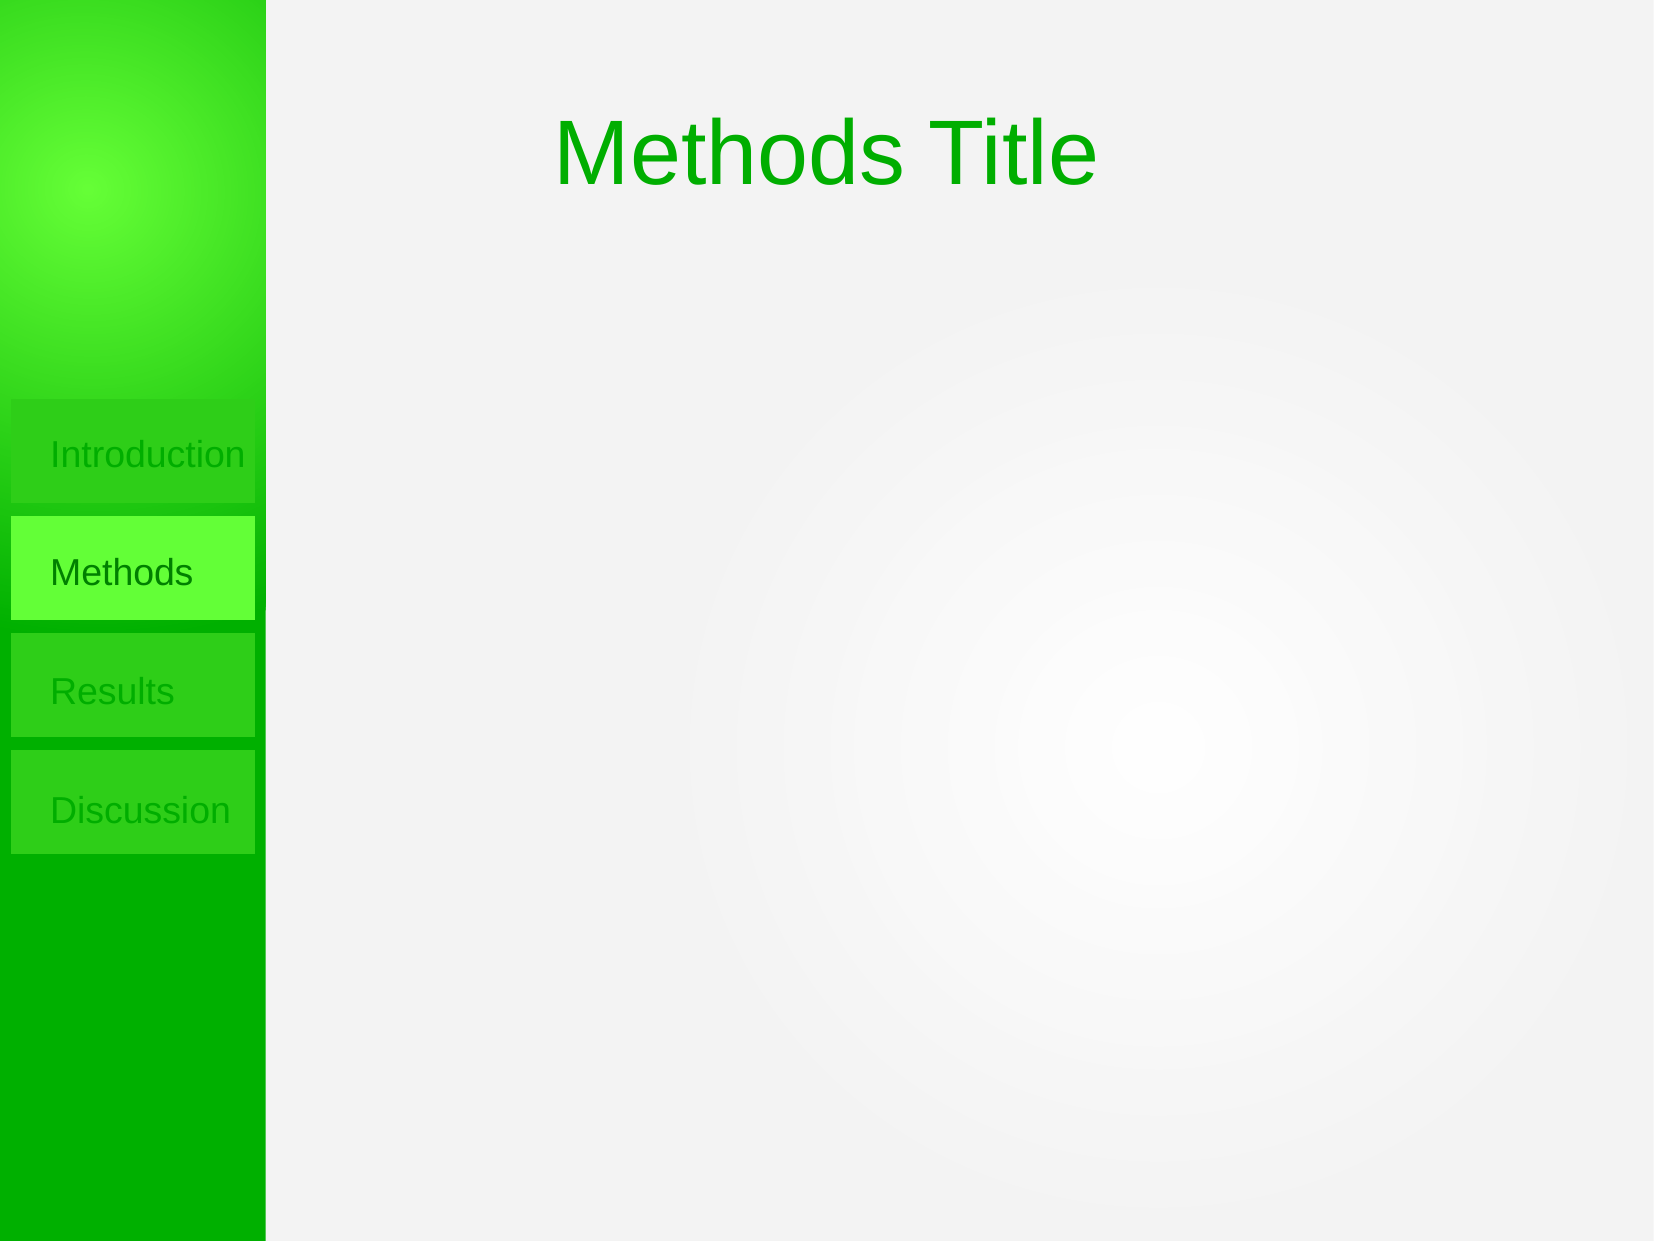

# Methods Title
Introduction
Methods
Results
Discussion